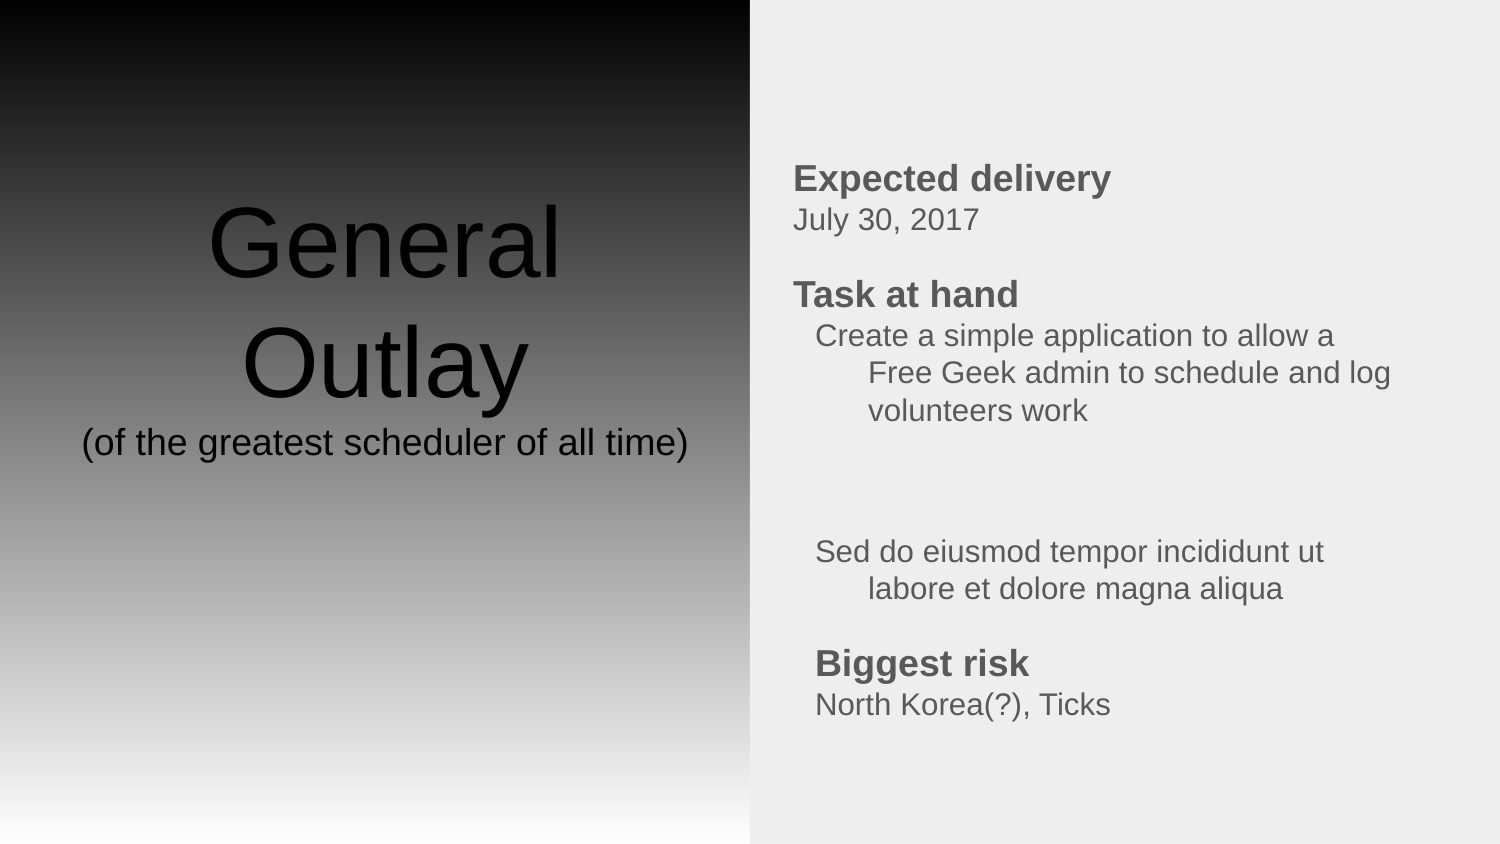

Expected delivery
July 30, 2017
Task at hand
Create a simple application to allow a Free Geek admin to schedule and log volunteers work
Sed do eiusmod tempor incididunt ut labore et dolore magna aliqua
Biggest risk
North Korea(?), Ticks
# General Outlay (of the greatest scheduler of all time)